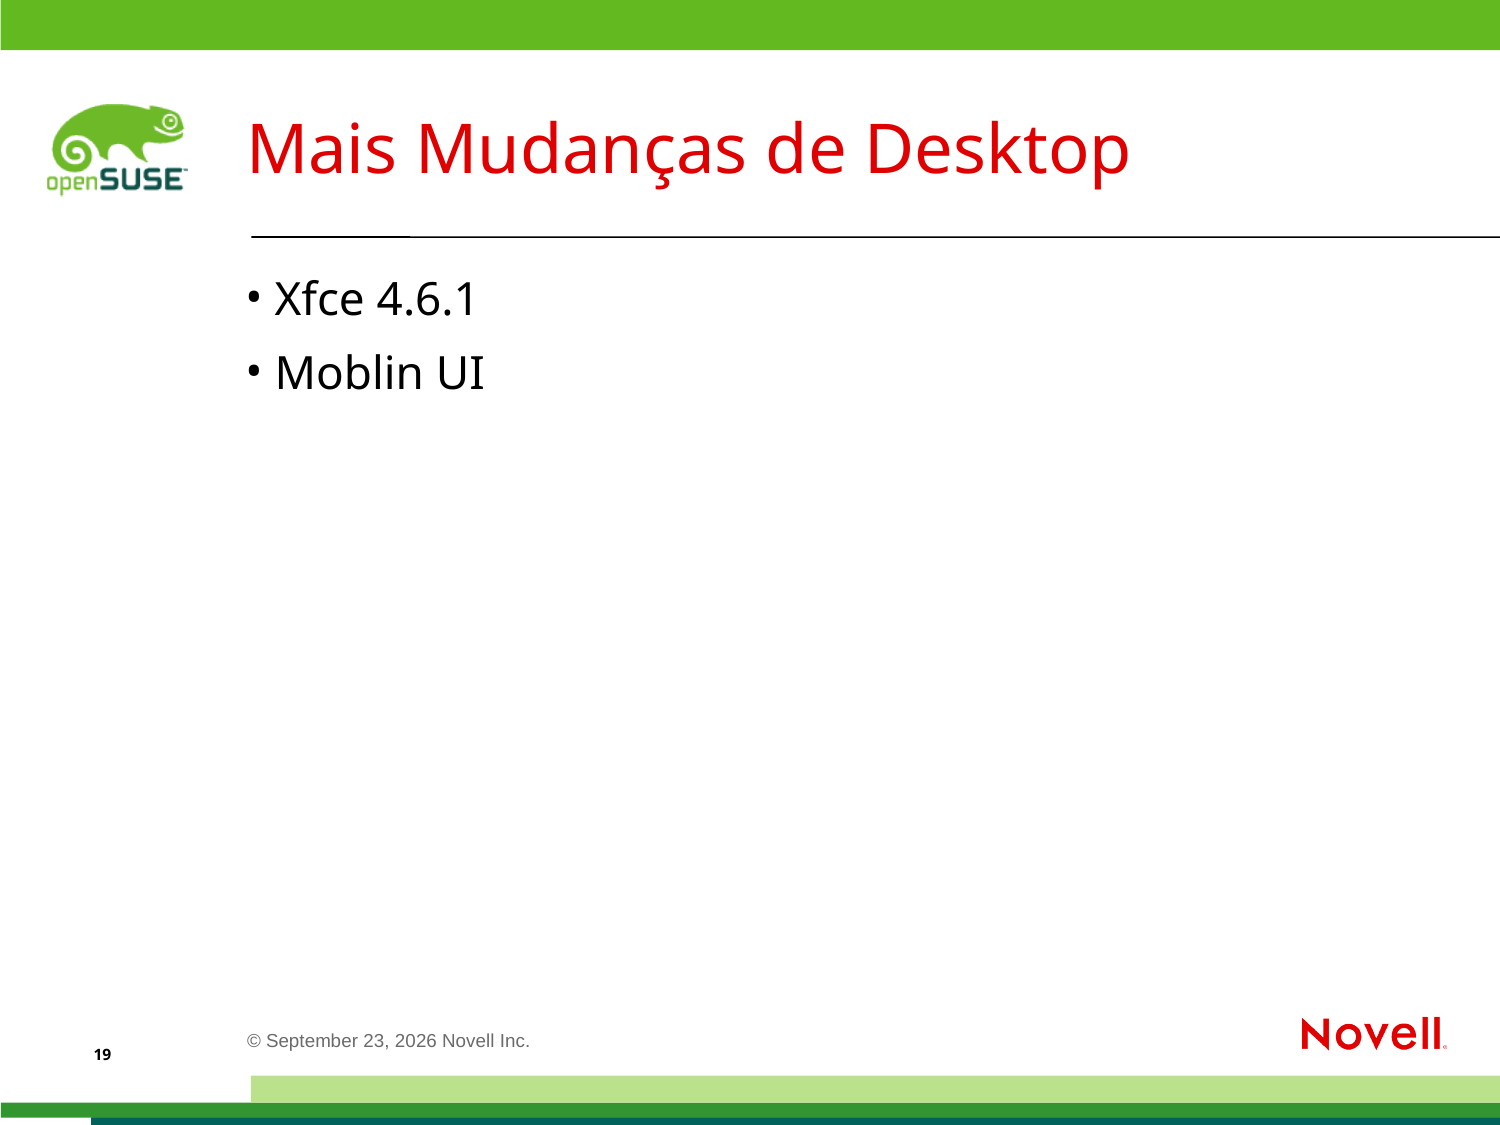

# Mais Mudanças de Desktop
 Xfce 4.6.1
 Moblin UI